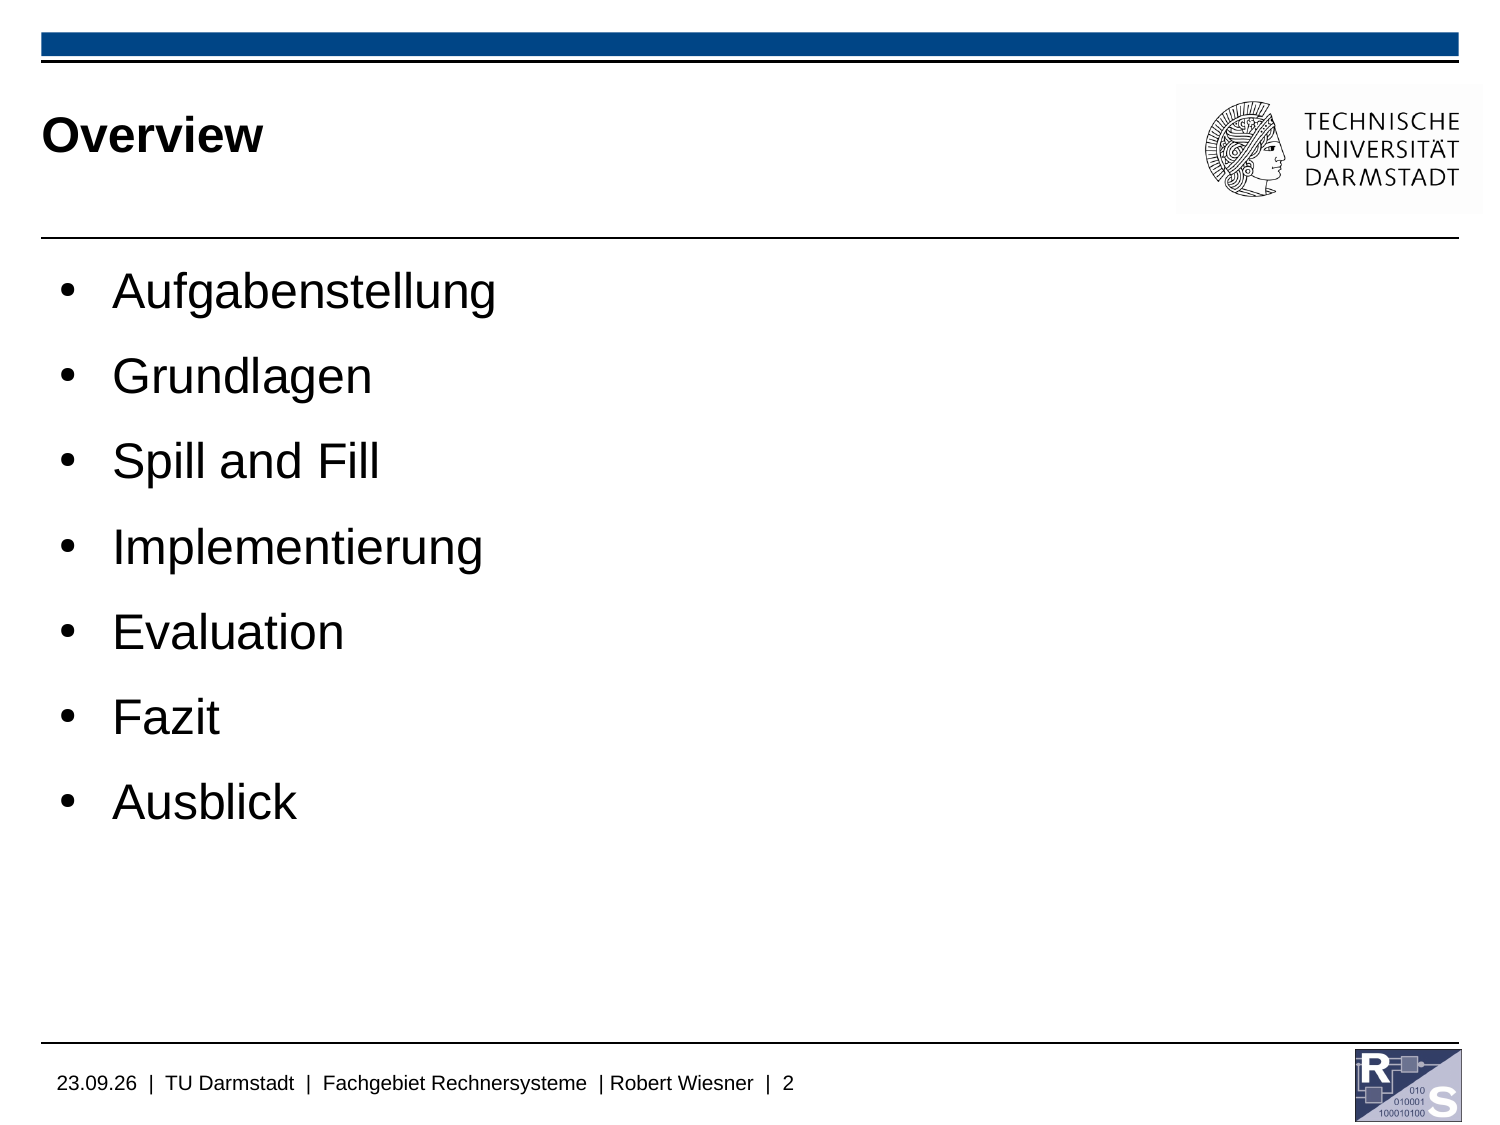

# Overview
Aufgabenstellung
Grundlagen
Spill and Fill
Implementierung
Evaluation
Fazit
Ausblick